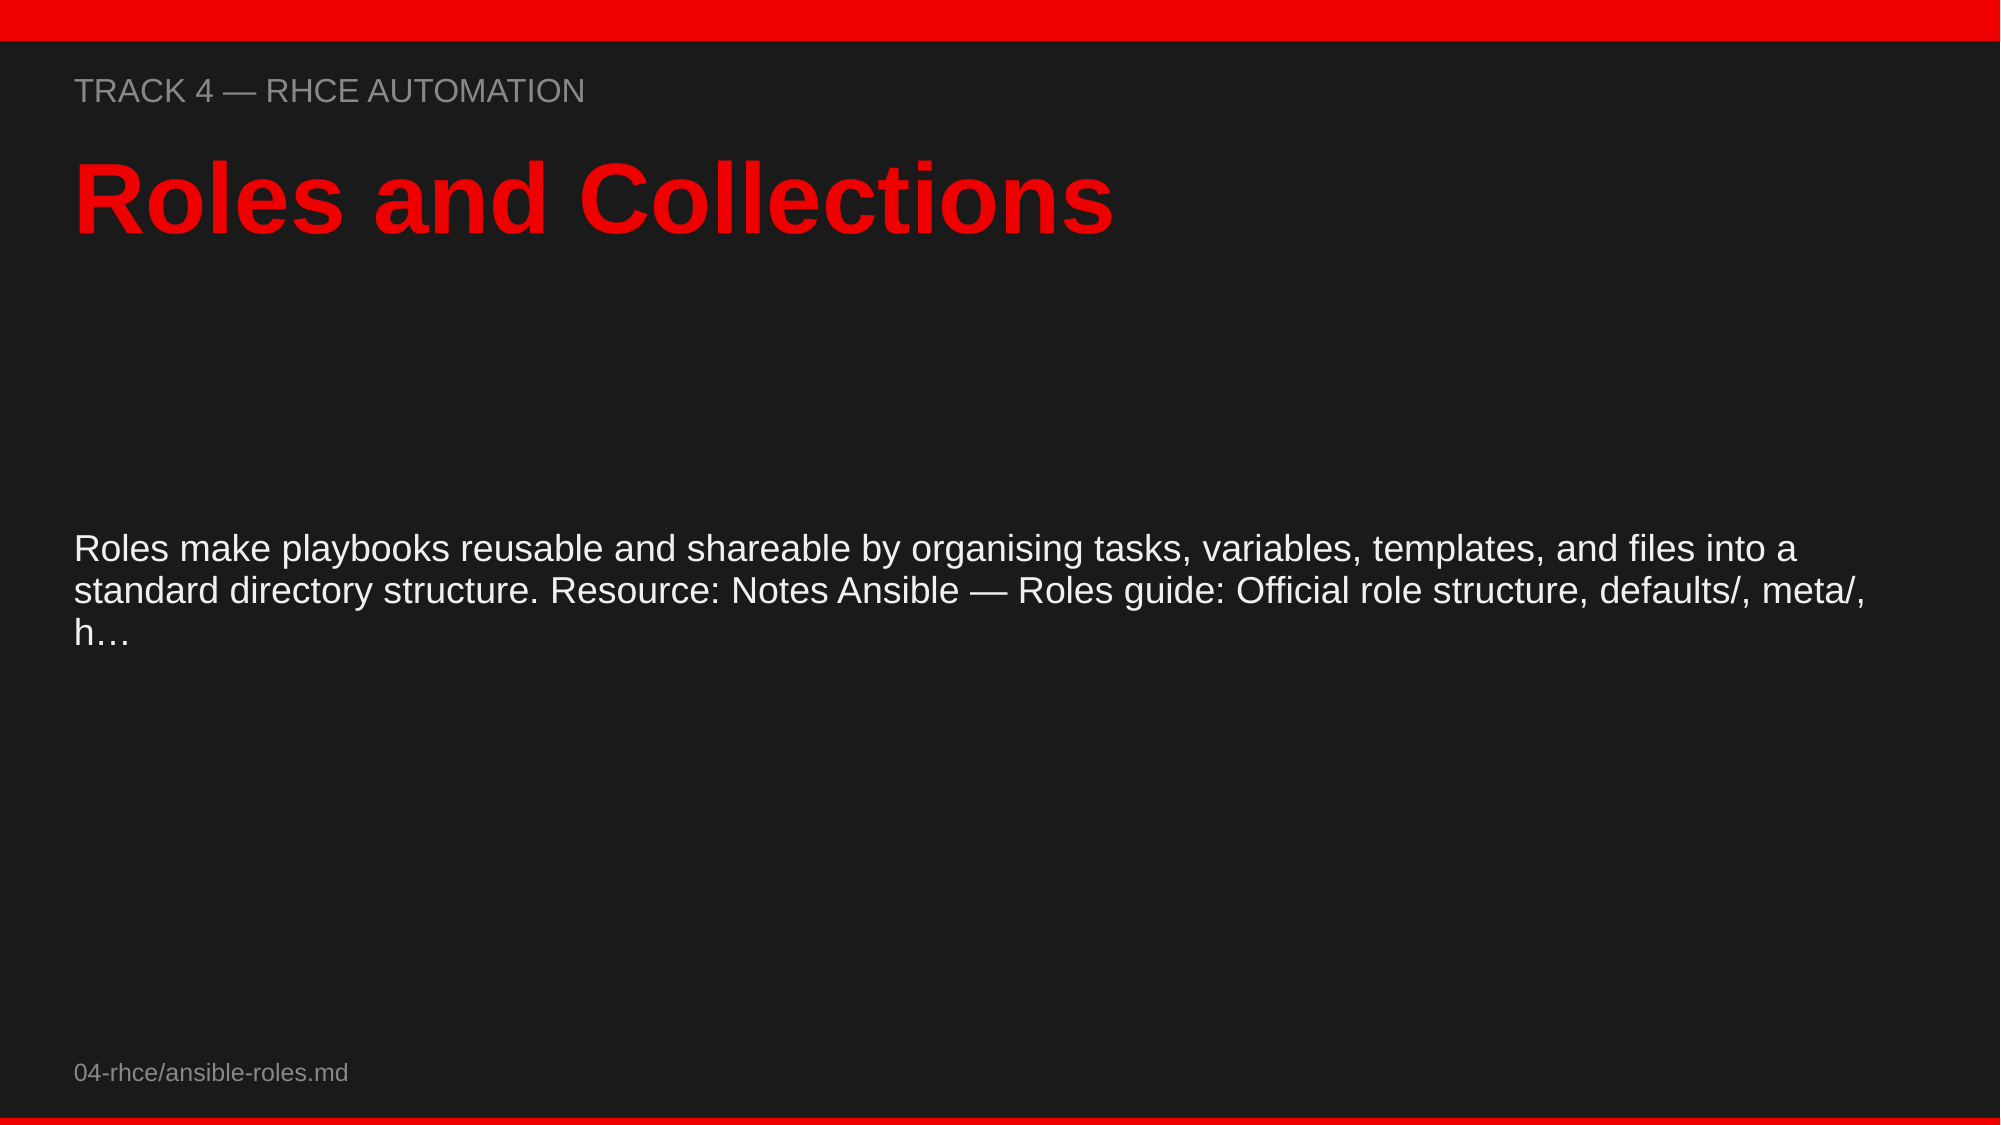

TRACK 4 — RHCE AUTOMATION
Roles and Collections
Roles make playbooks reusable and shareable by organising tasks, variables, templates, and files into a standard directory structure. Resource: Notes Ansible — Roles guide: Official role structure, defaults/, meta/, h…
04-rhce/ansible-roles.md